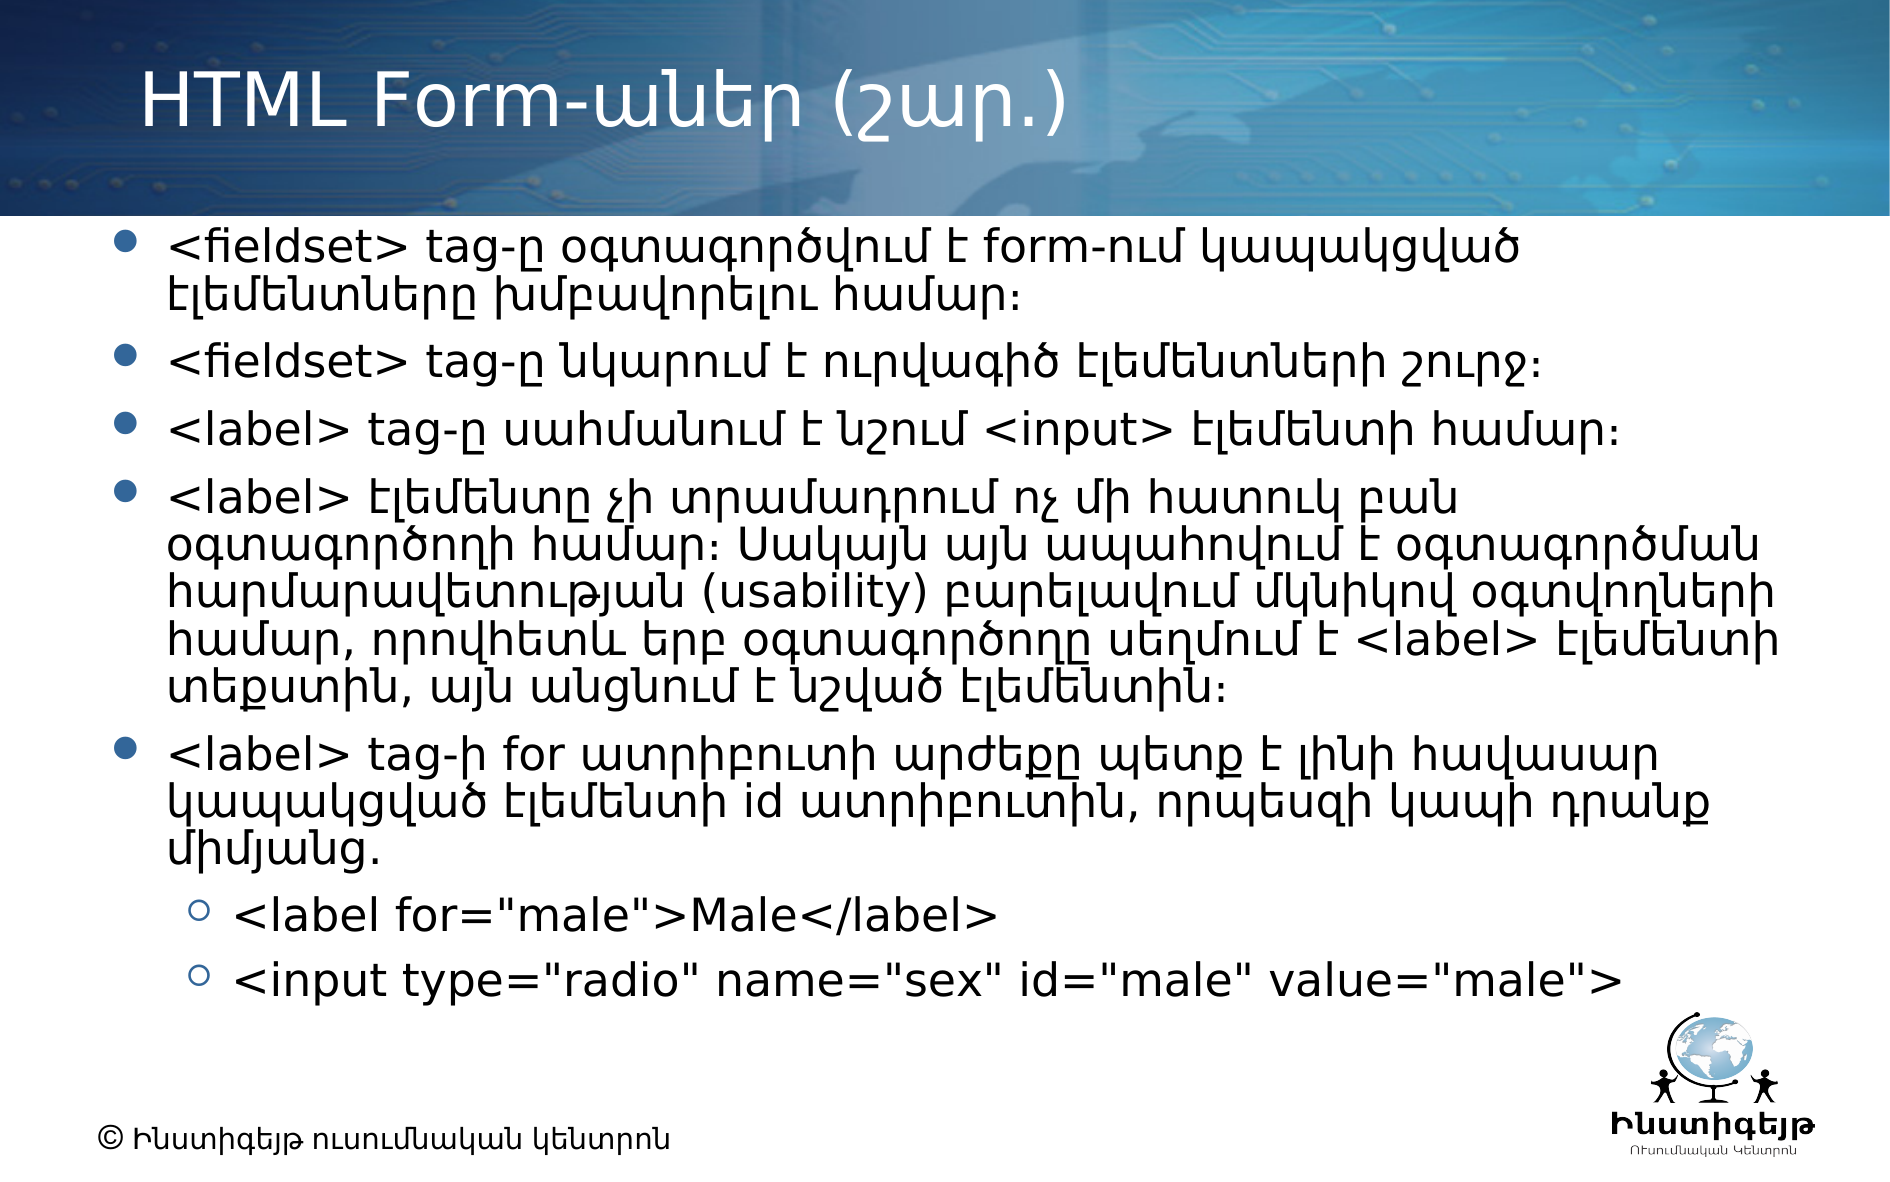

HTML Form-աներ (շար․)
# <fieldset> tag-ը օգտագործվում է form-ում կապակցված էլեմենտները խմբավորելու համար։
<fieldset> tag-ը նկարում է ուրվագիծ էլեմենտների շուրջ։
<label> tag-ը սահմանում է նշում <input> էլեմենտի համար։
<label> էլեմենտը չի տրամադրում ոչ մի հատուկ բան օգտագործողի համար։ Սակայն այն ապահովում է օգտագործման հարմարավետության (usability) բարելավում մկնիկով օգտվողների համար, որովհետև երբ օգտագործողը սեղմում է <label> էլեմենտի տեքստին, այն անցնում է նշված էլեմենտին։
<label> tag-ի for ատրիբուտի արժեքը պետք է լինի հավասար կապակցված էլեմենտի id ատրիբուտին, որպեսզի կապի դրանք միմյանց․
<label for="male">Male</label>
<input type="radio" name="sex" id="male" value="male">